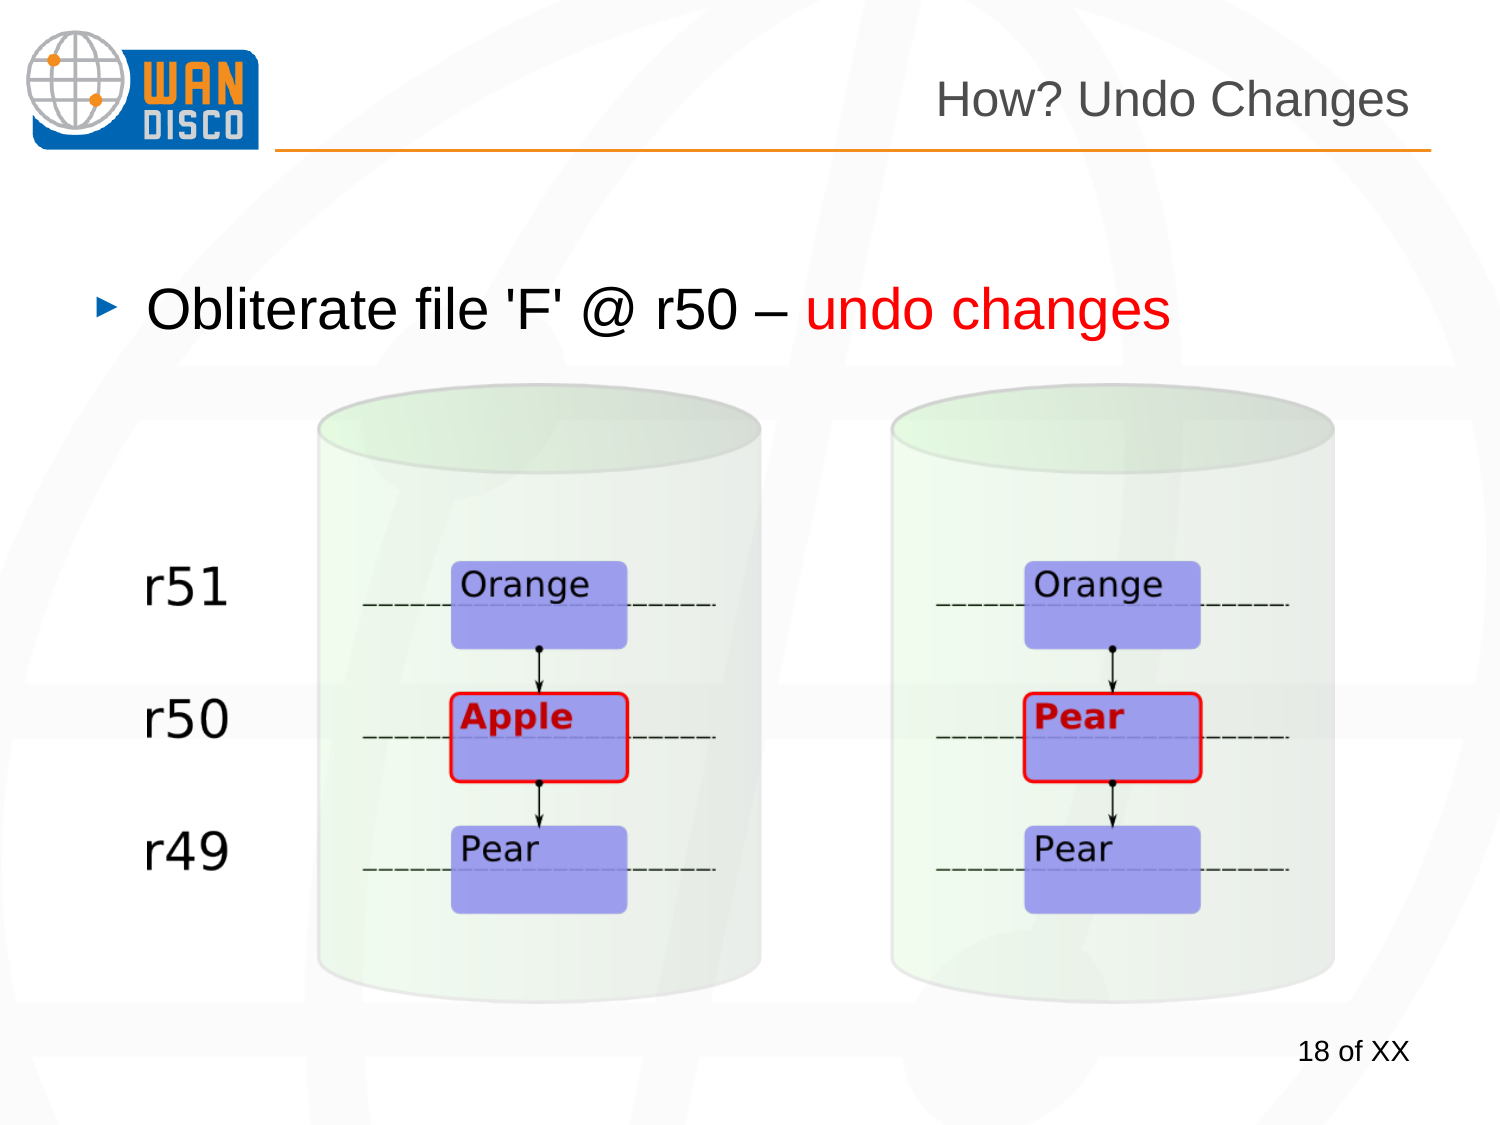

# How? Undo Changes
Obliterate file 'F' @ r50 – undo changes
18